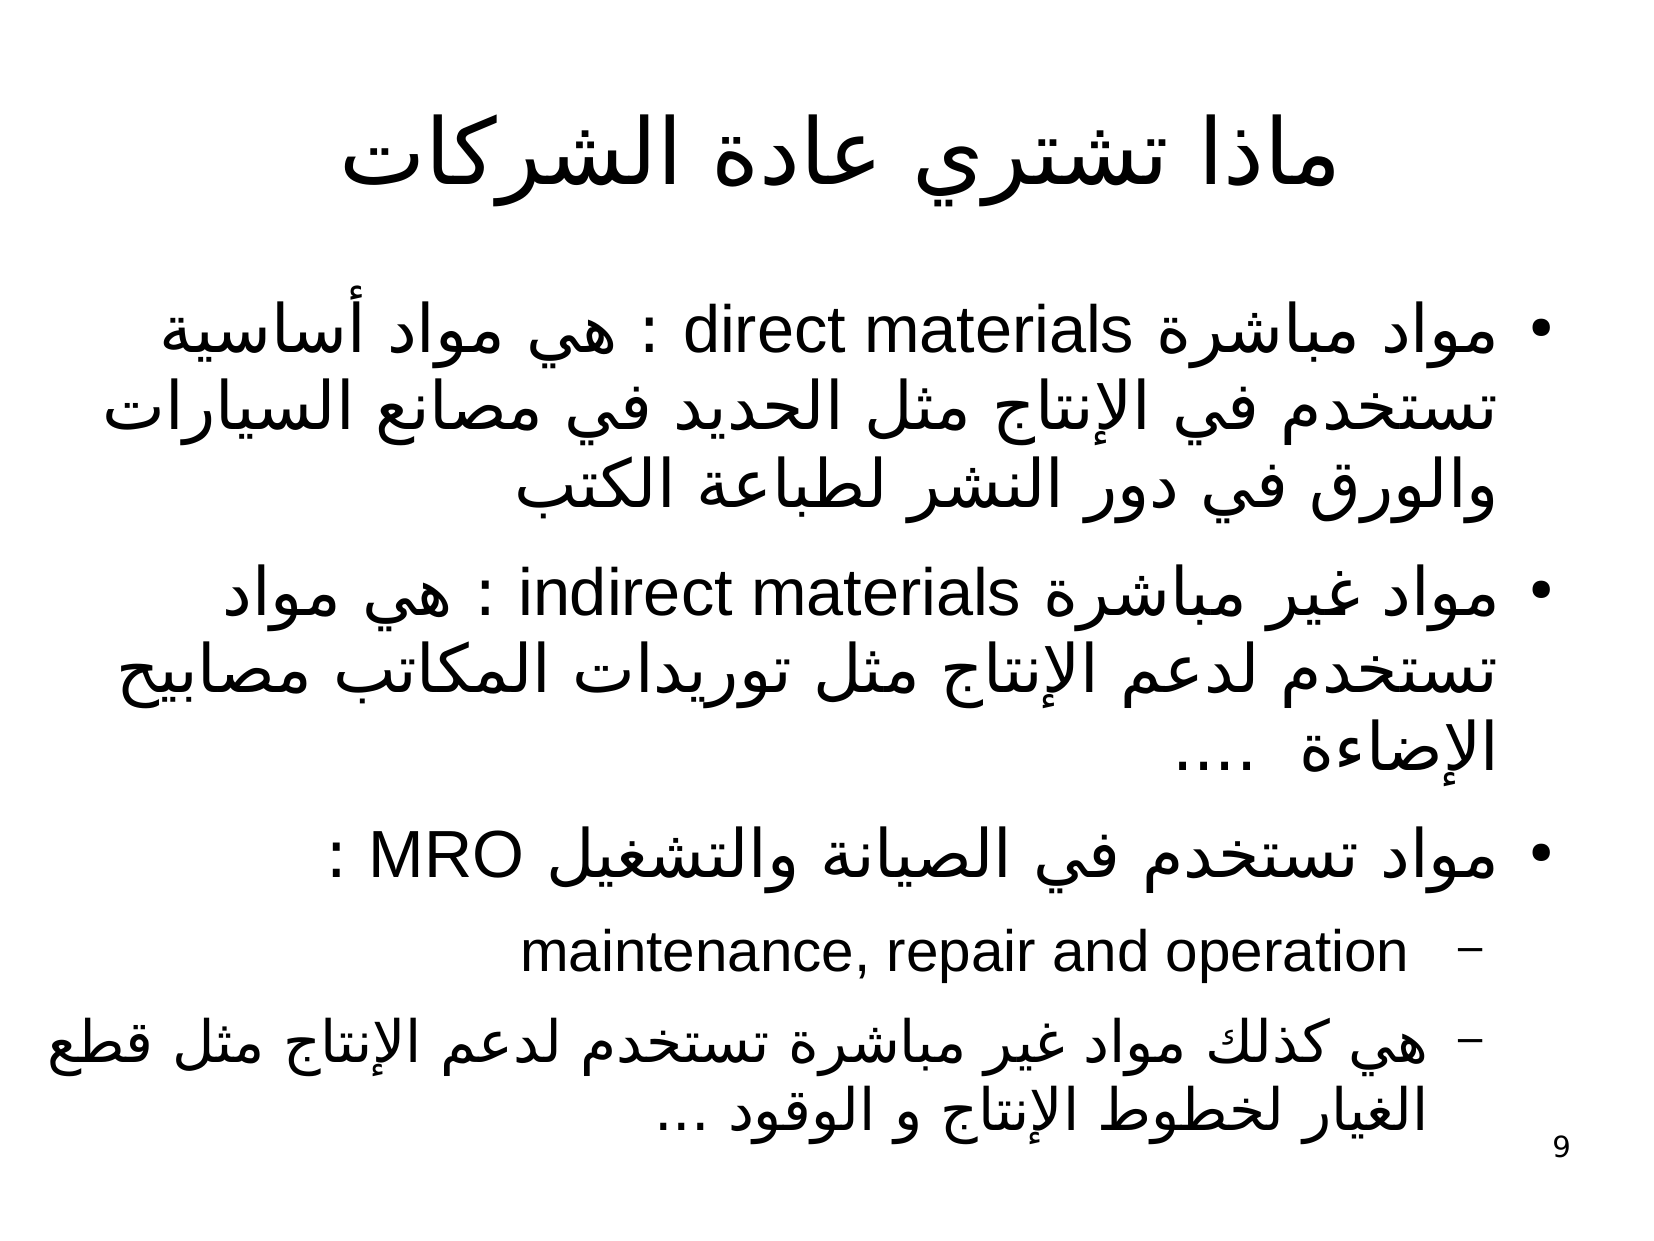

# ماذا تشتري عادة الشركات
مواد مباشرة direct materials : هي مواد أساسية تستخدم في الإنتاج مثل الحديد في مصانع السيارات والورق في دور النشر لطباعة الكتب
مواد غير مباشرة indirect materials : هي مواد تستخدم لدعم الإنتاج مثل توريدات المكاتب مصابيح الإضاءة ....
مواد تستخدم في الصيانة والتشغيل MRO :
 maintenance, repair and operation
هي كذلك مواد غير مباشرة تستخدم لدعم الإنتاج مثل قطع الغيار لخطوط الإنتاج و الوقود ...
9